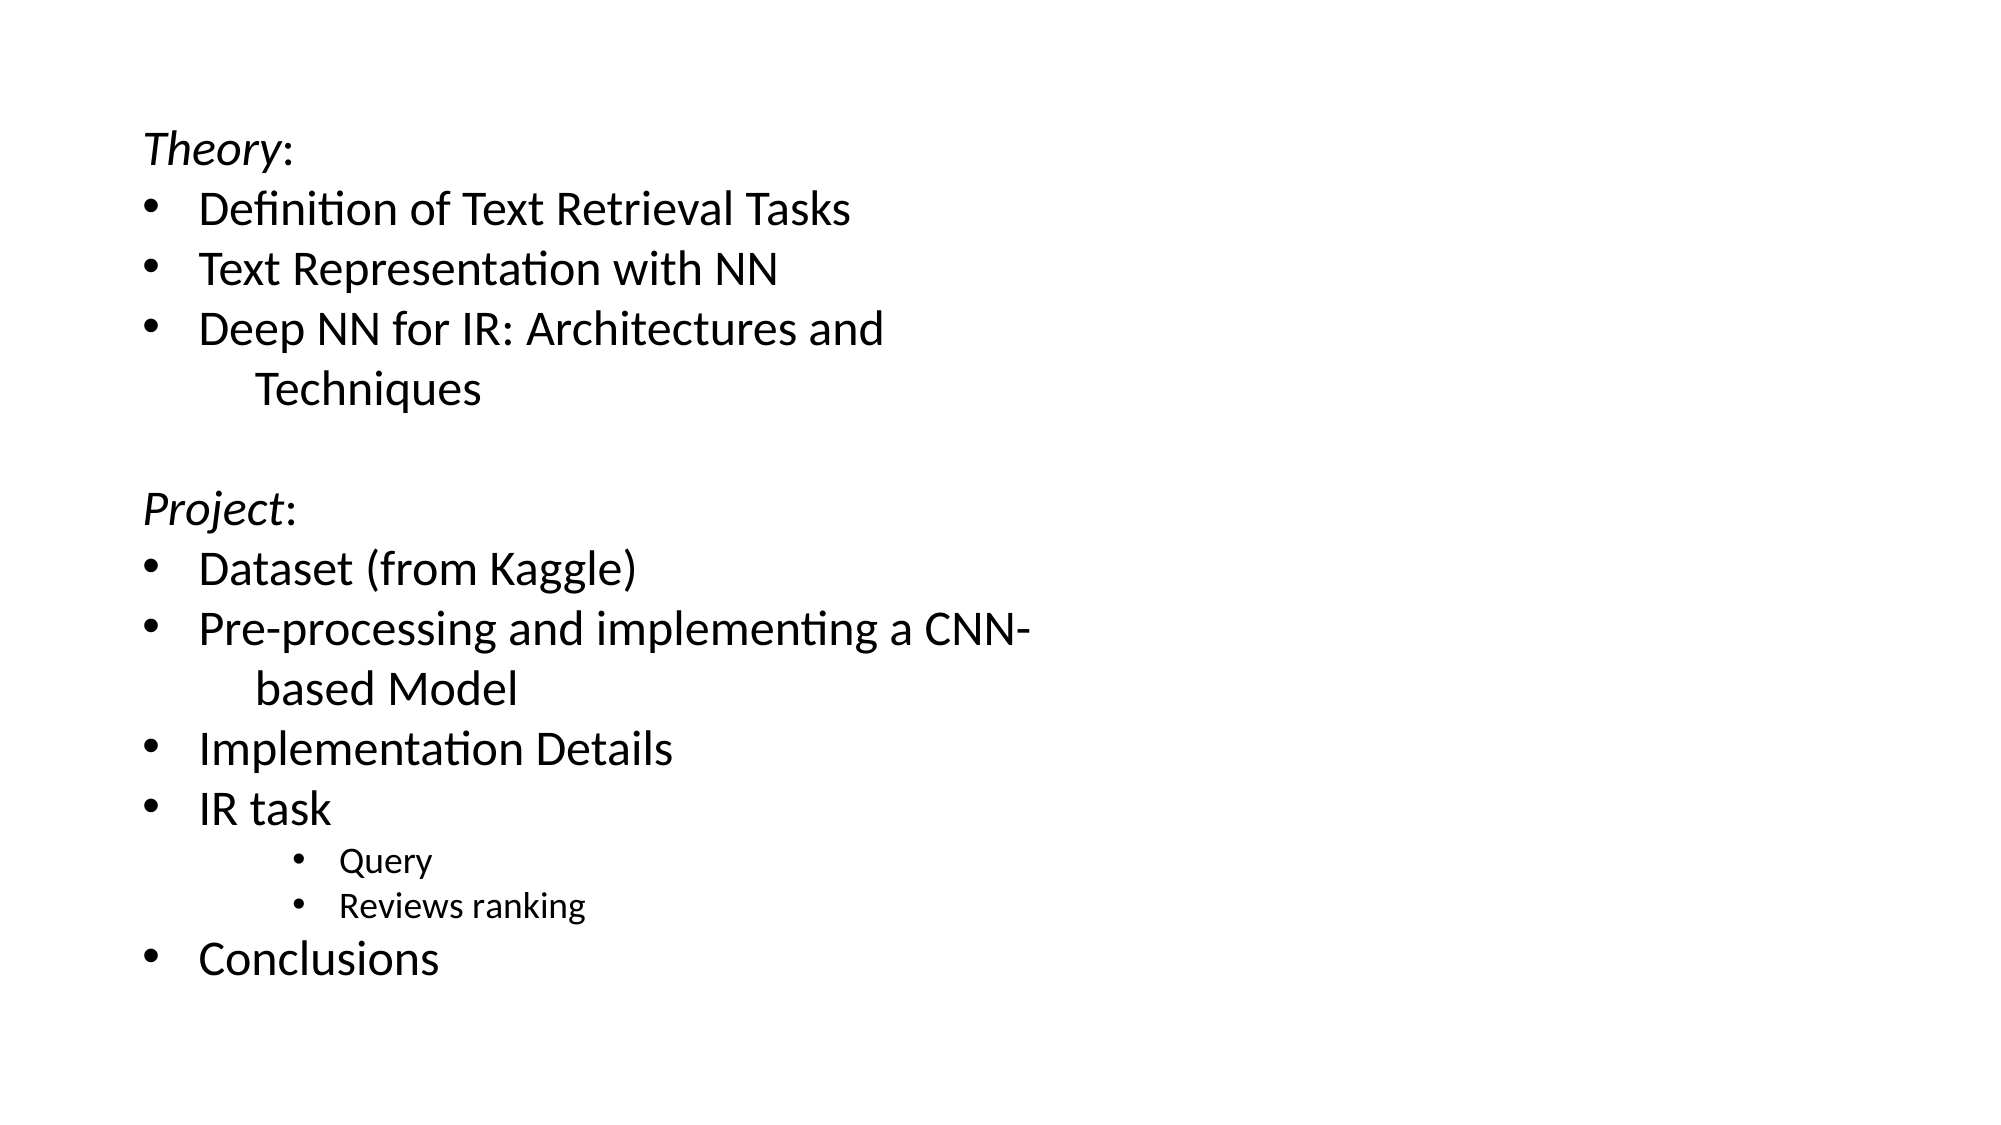

Theory:
Definition of Text Retrieval Tasks
Text Representation with NN
Deep NN for IR: Architectures and Techniques
Project:
Dataset (from Kaggle)
Pre-processing and implementing a CNN-based Model
Implementation Details
IR task
Query
Reviews ranking
Conclusions